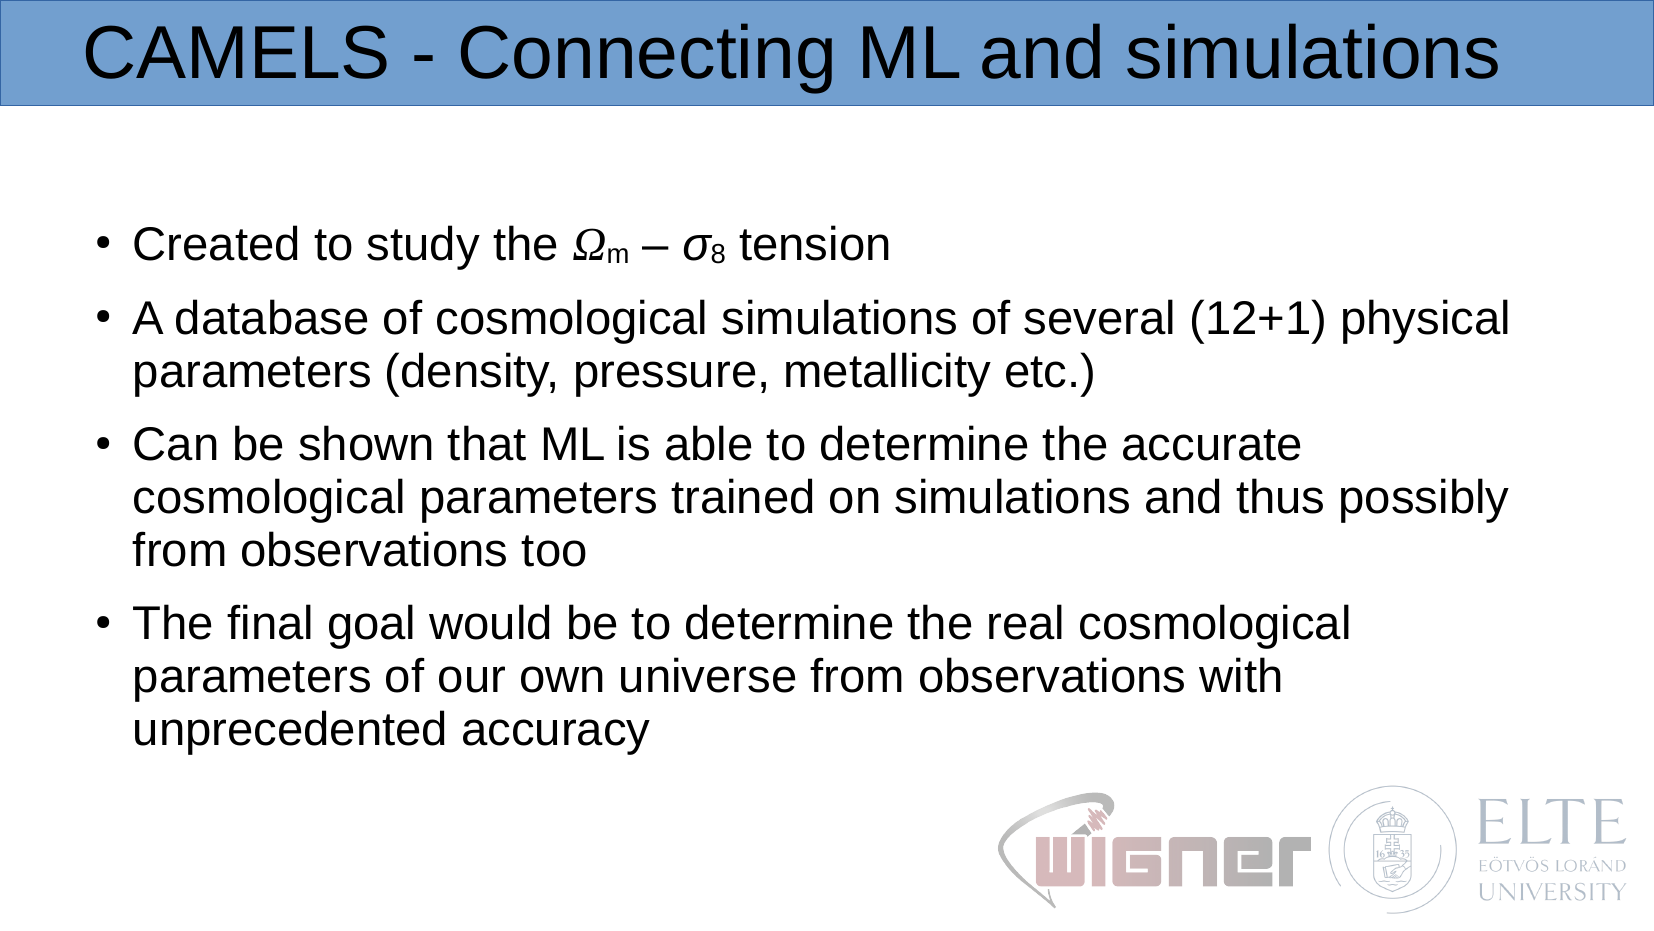

# CAMELS - Connecting ML and simulations
Created to study the Ωm – σ8 tension
A database of cosmological simulations of several (12+1) physical parameters (density, pressure, metallicity etc.)
Can be shown that ML is able to determine the accurate cosmological parameters trained on simulations and thus possibly from observations too
The final goal would be to determine the real cosmological parameters of our own universe from observations with unprecedented accuracy